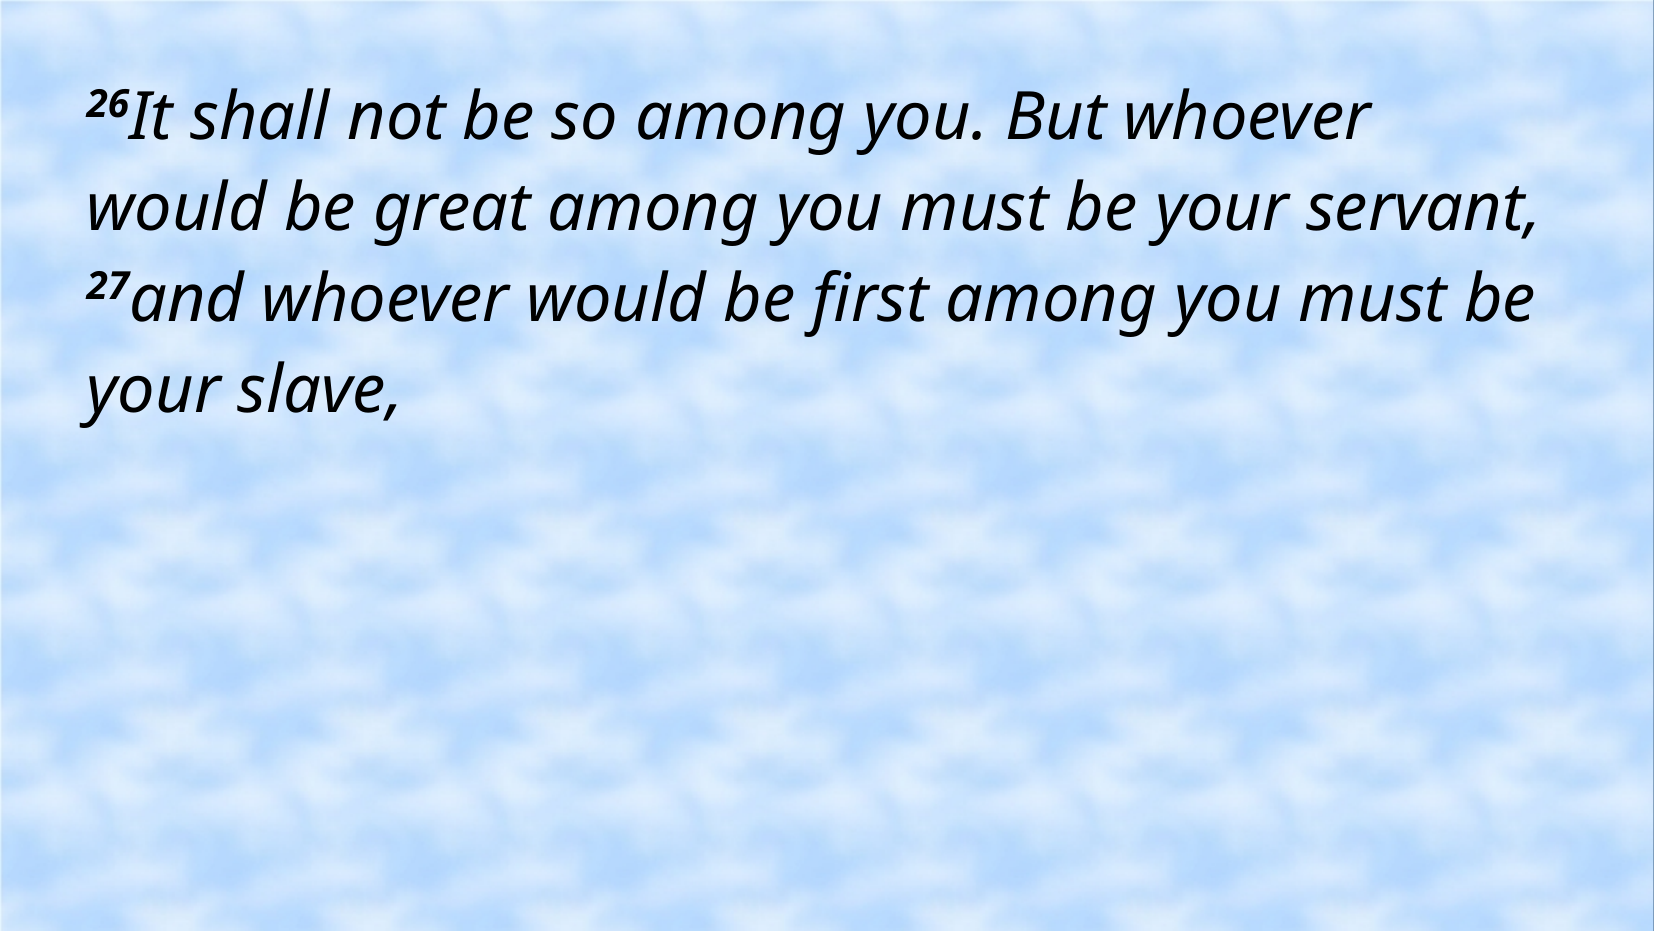

26It shall not be so among you. But whoever would be great among you must be your servant, 27and whoever would be first among you must be your slave,